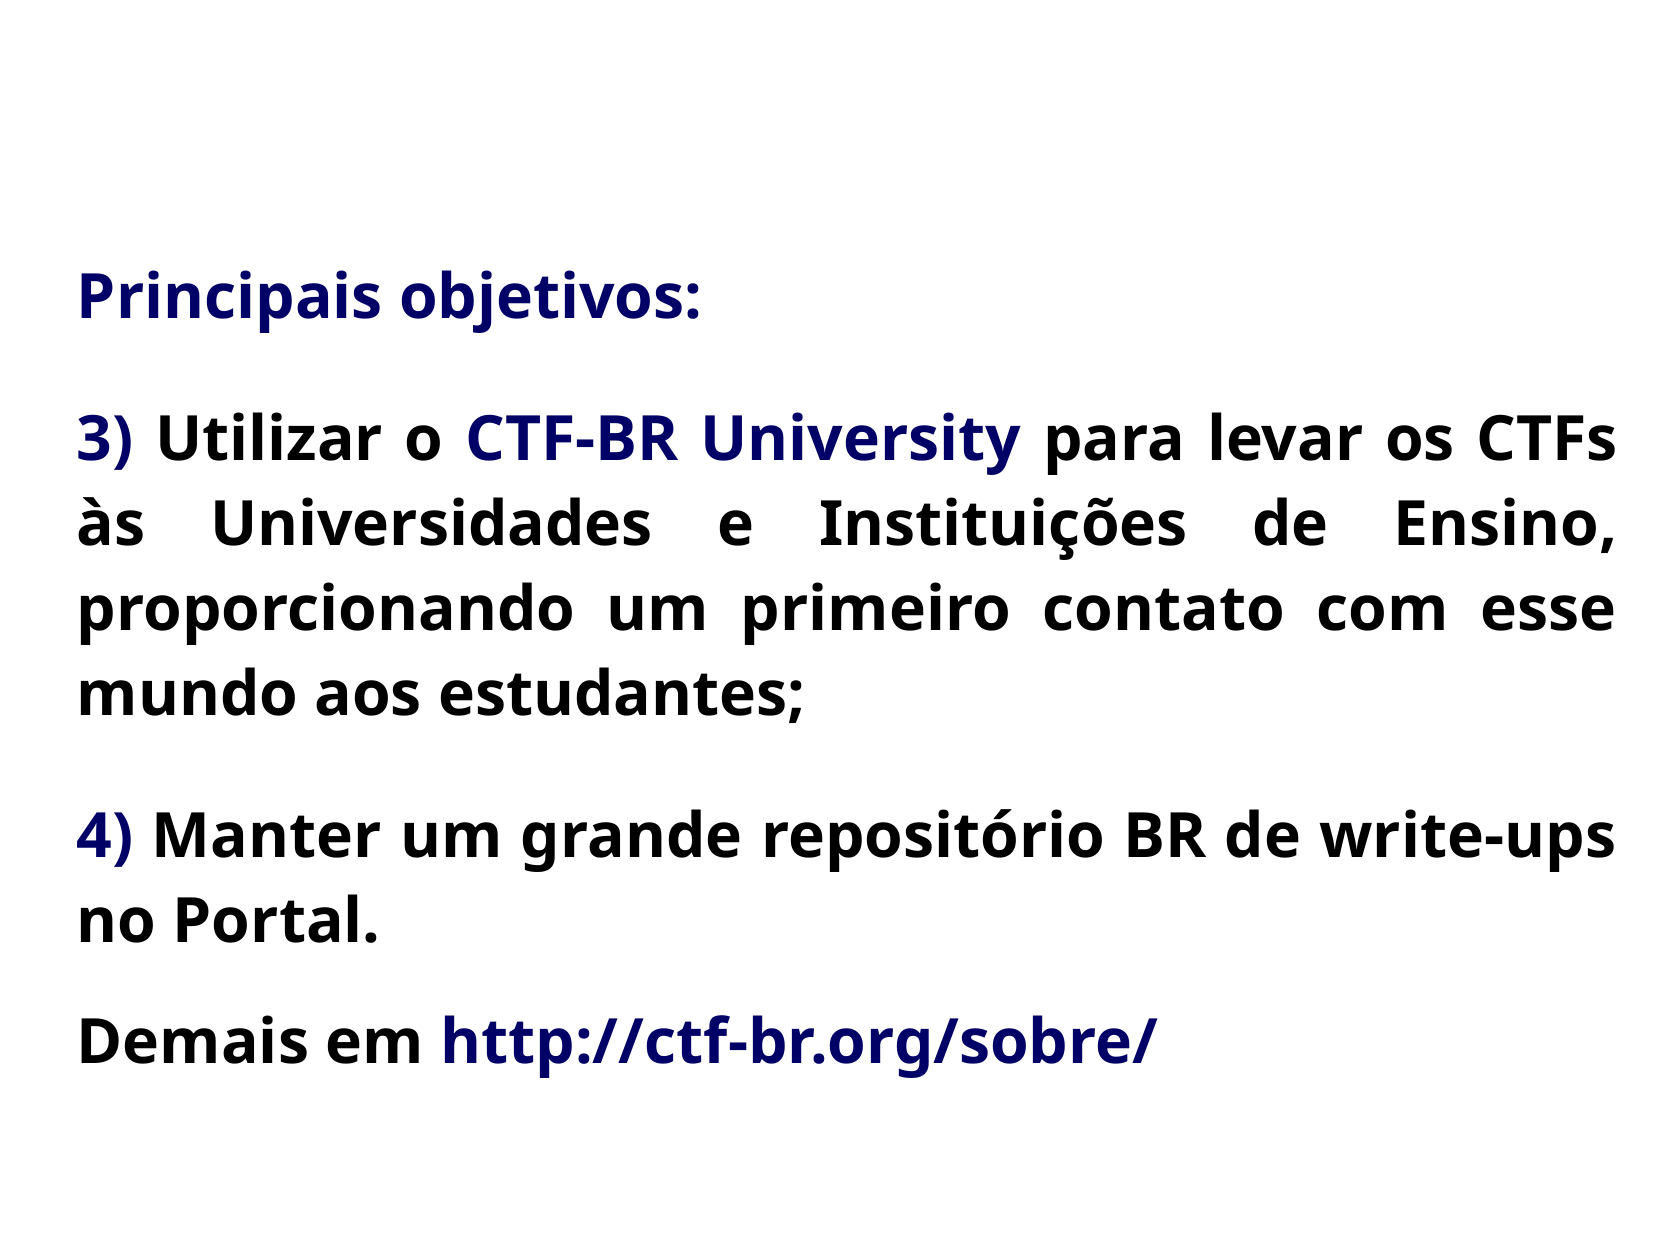

# Principais objetivos:
3) Utilizar o CTF-BR University para levar os CTFs às Universidades e Instituições de Ensino, proporcionando um primeiro contato com esse mundo aos estudantes;
4) Manter um grande repositório BR de write-ups no Portal.
Demais em http://ctf-br.org/sobre/